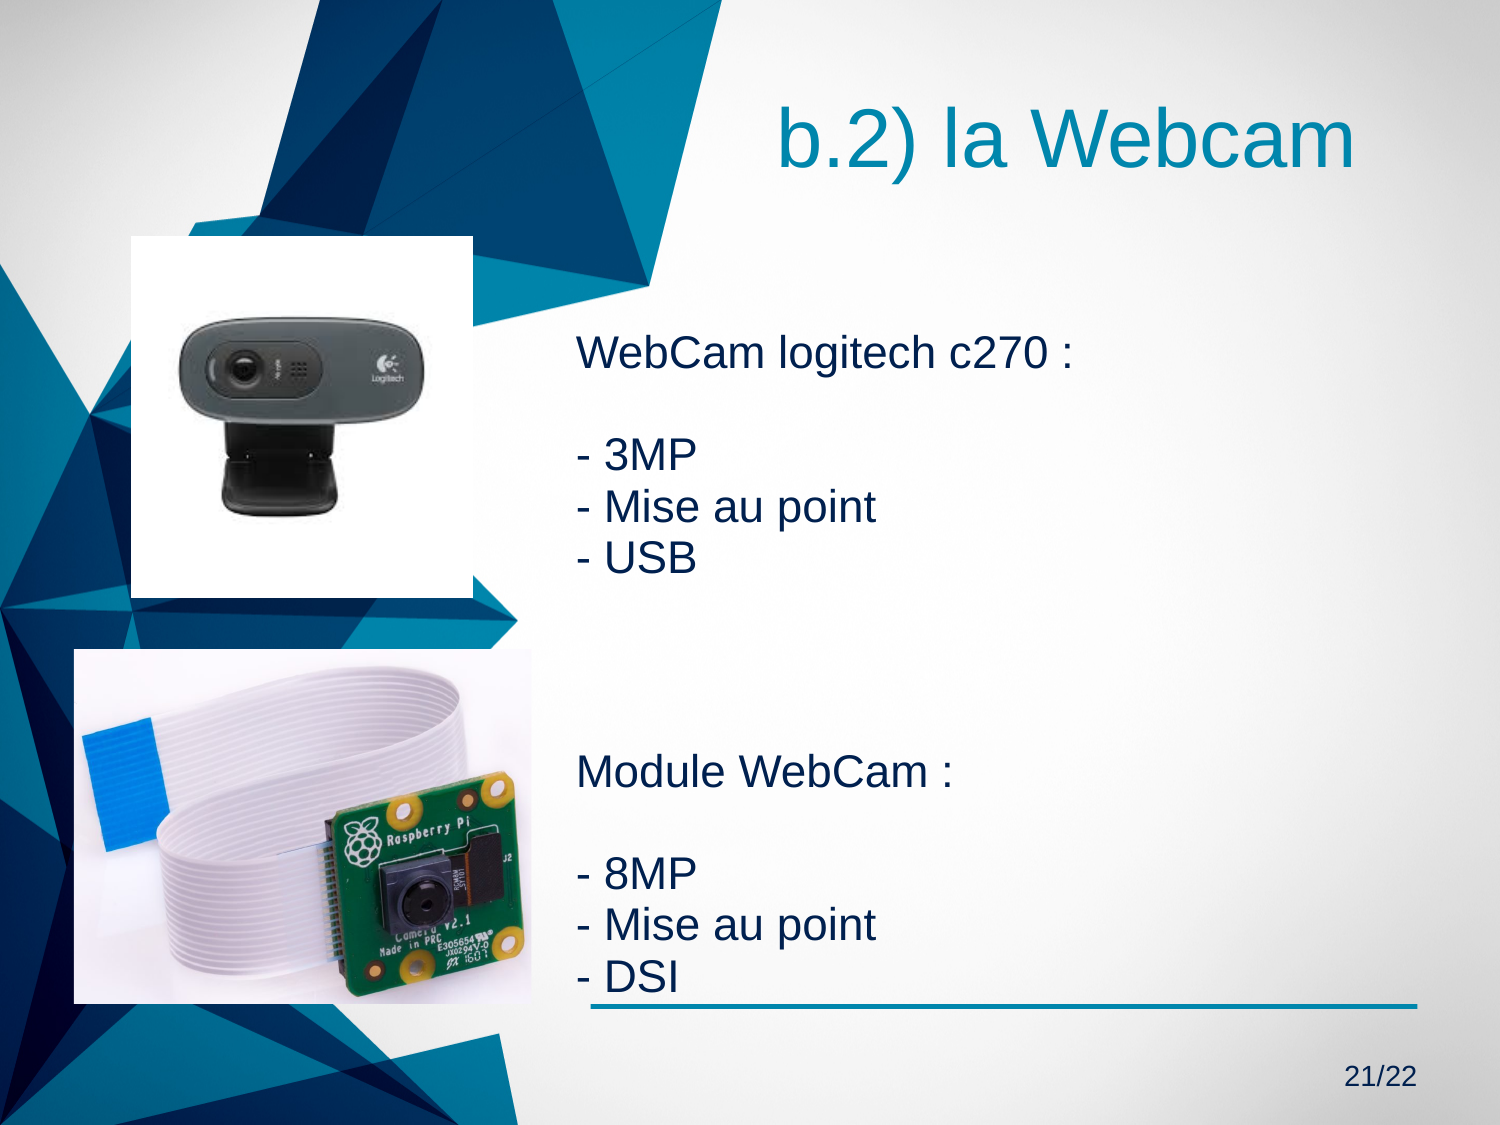

# b.2) la Webcam
WebCam logitech c270 :
- 3MP
- Mise au point
- USB
Module WebCam :
- 8MP
- Mise au point
- DSI
21